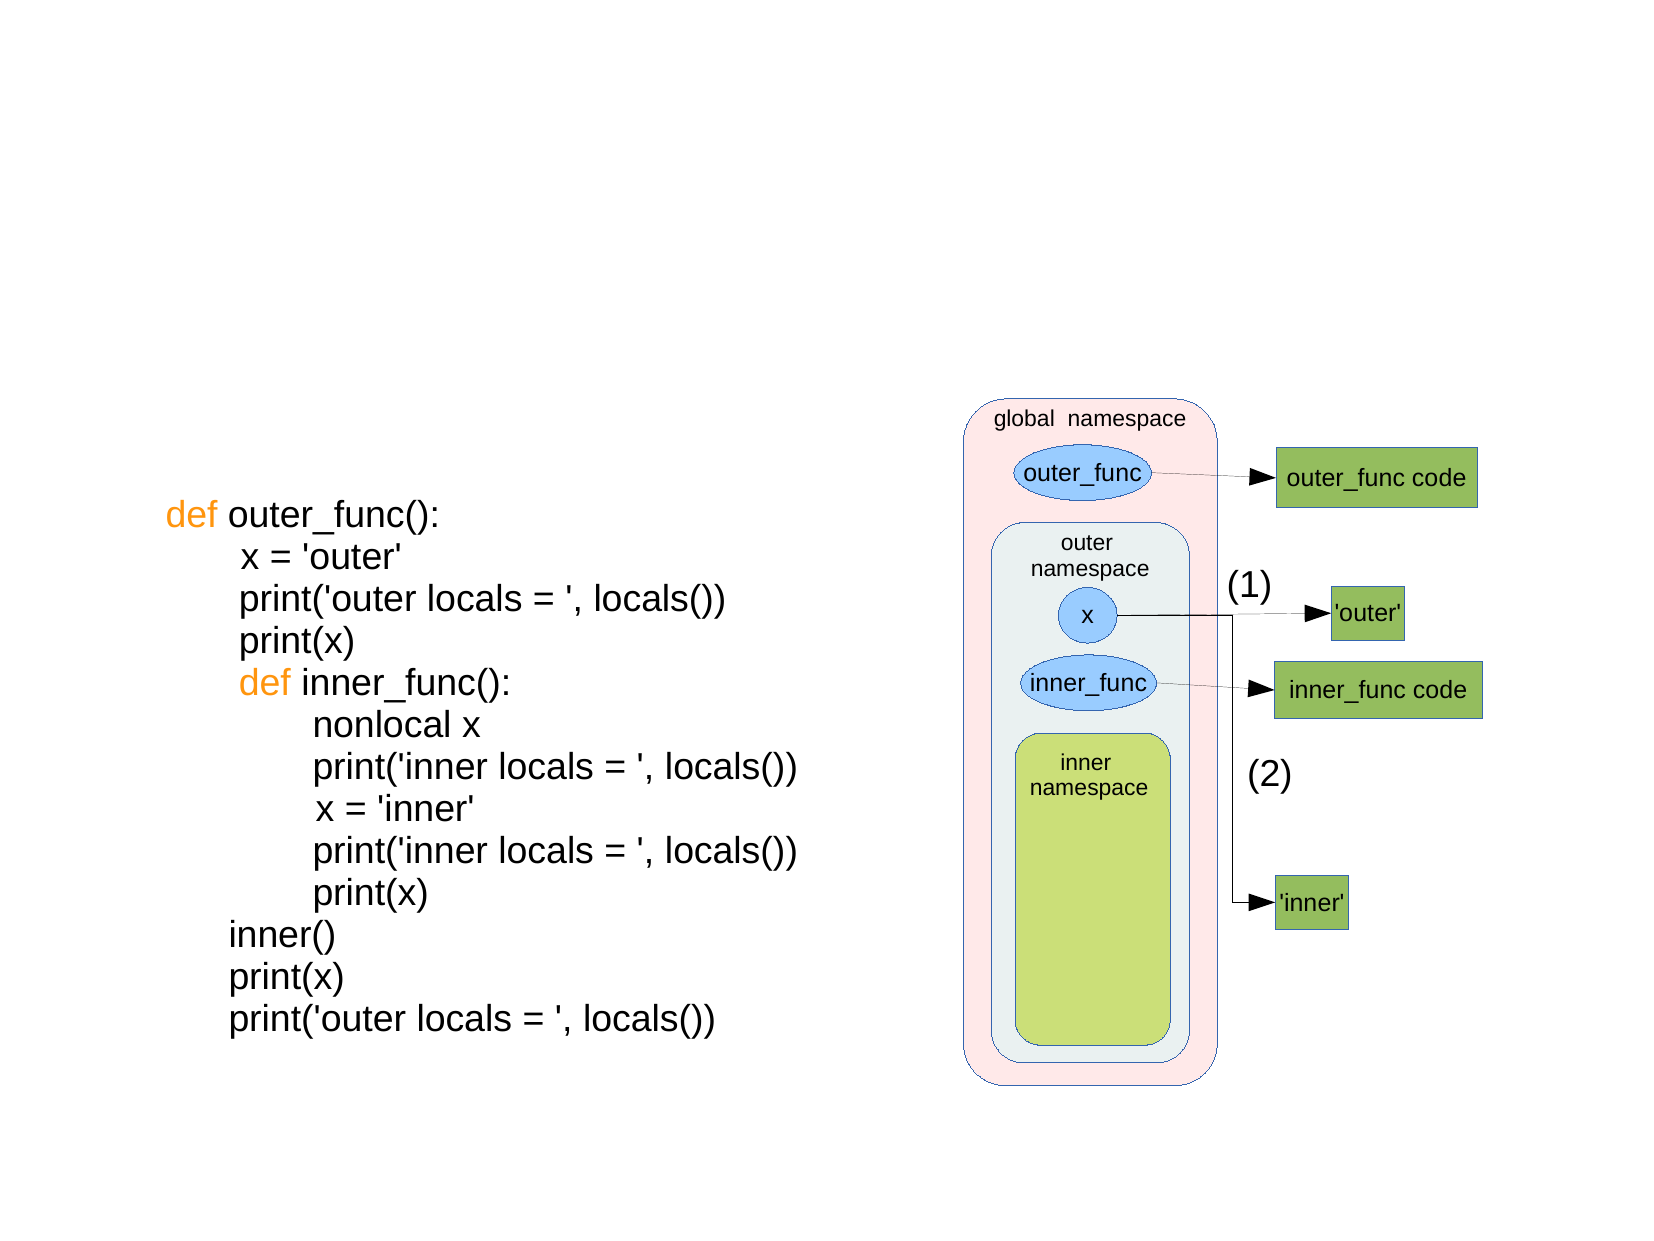

global namespace
outer_func
outer_func code
def outer_func():
	x = 'outer'
 print('outer locals = ', locals())
 print(x)
 def inner_func():
 nonlocal x
 print('inner locals = ', locals())
		x = 'inner'
 print('inner locals = ', locals())
 print(x)
 inner()
 print(x)
 print('outer locals = ', locals())
outer
namespace
(1)
'outer'
x
inner_func
inner_func code
inner
namespace
(2)
'inner'